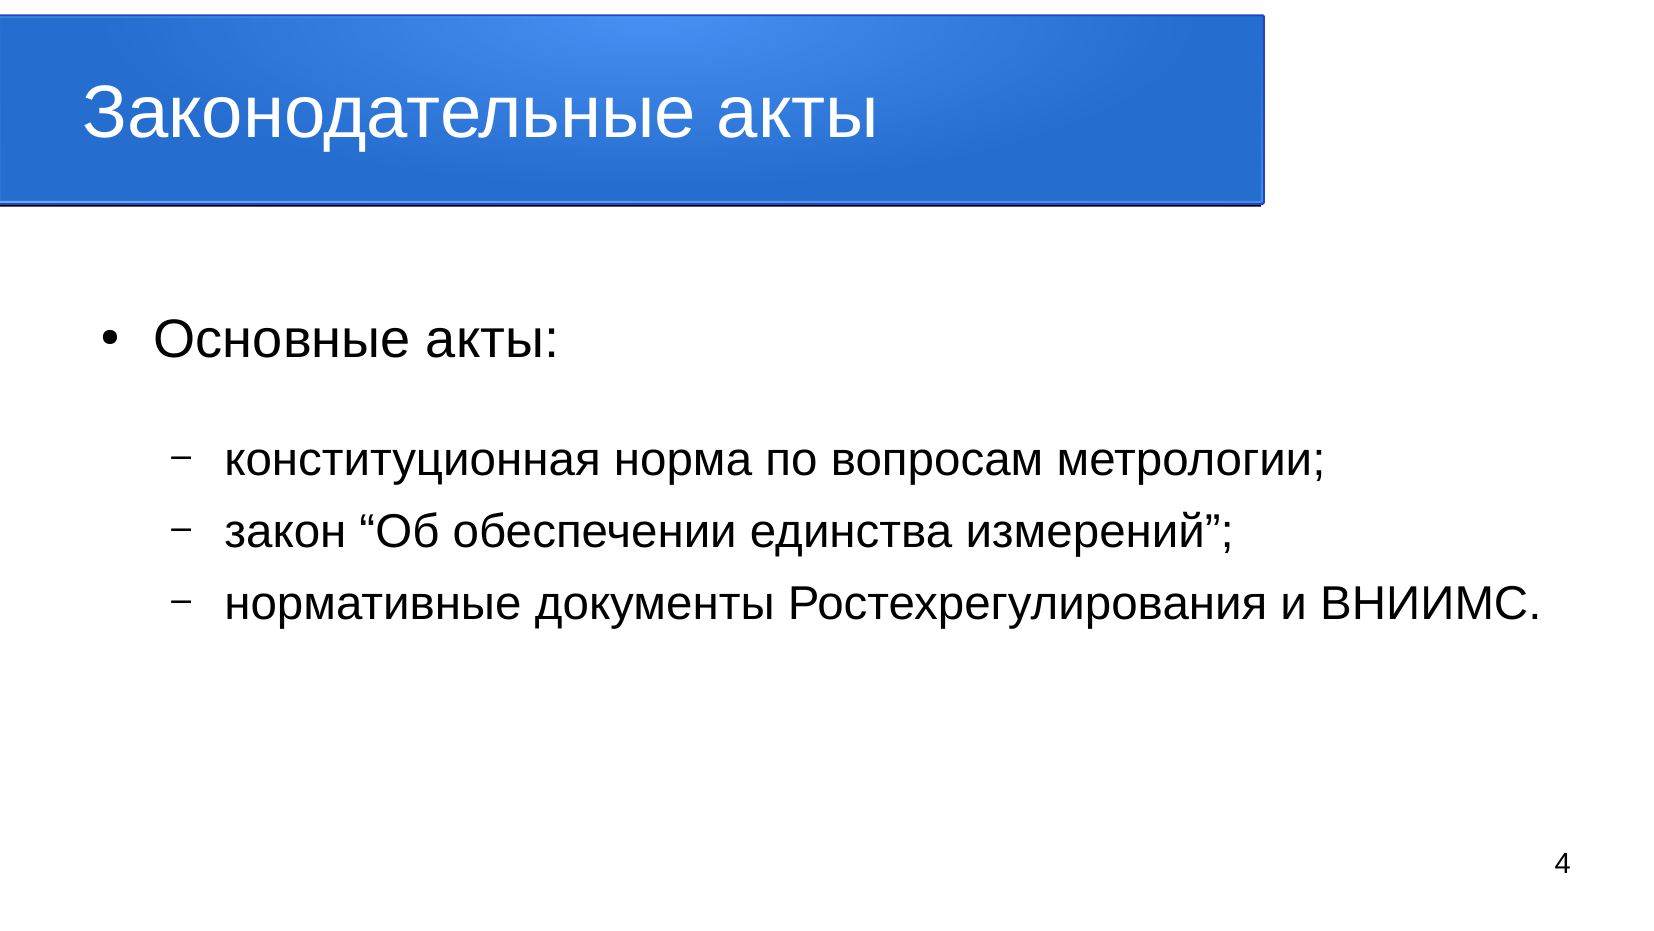

# Законодательные акты
Основные акты:
конституционная норма по вопросам метрологии;
закон “Об обеспечении единства измерений”;
нормативные документы Ростехрегулирования и ВНИИМС.
4